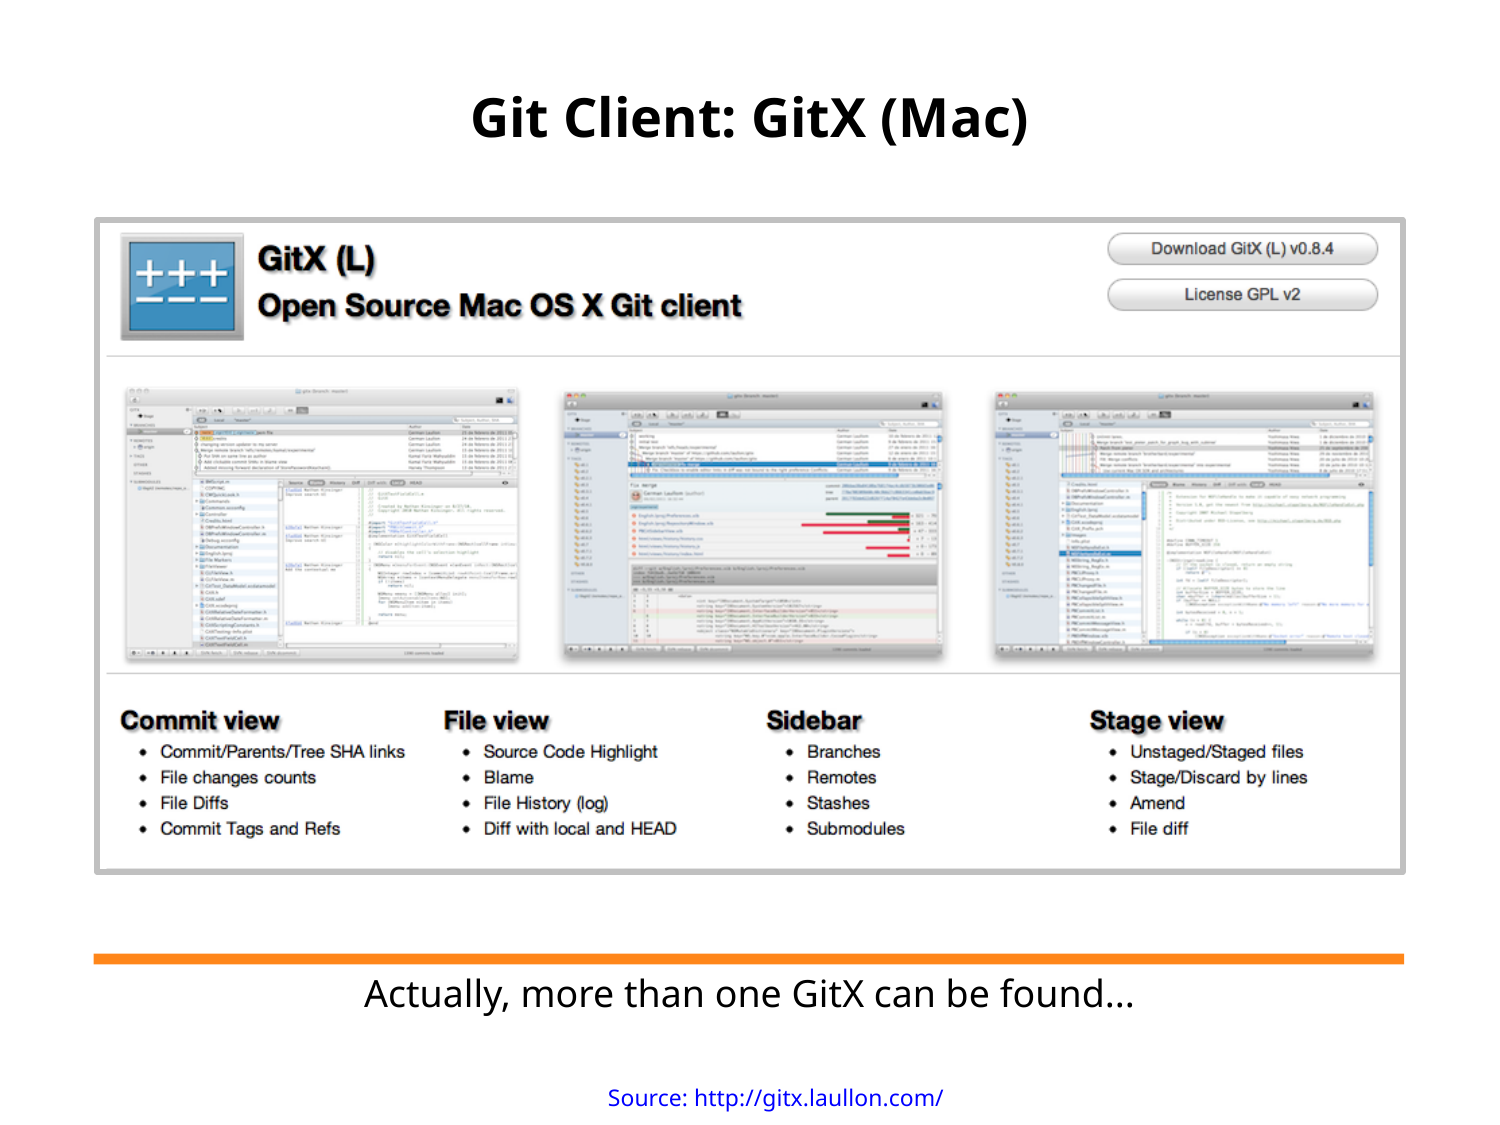

# Git Client: GitX (Mac)
Actually, more than one GitX can be found...
Source: http://gitx.laullon.com/